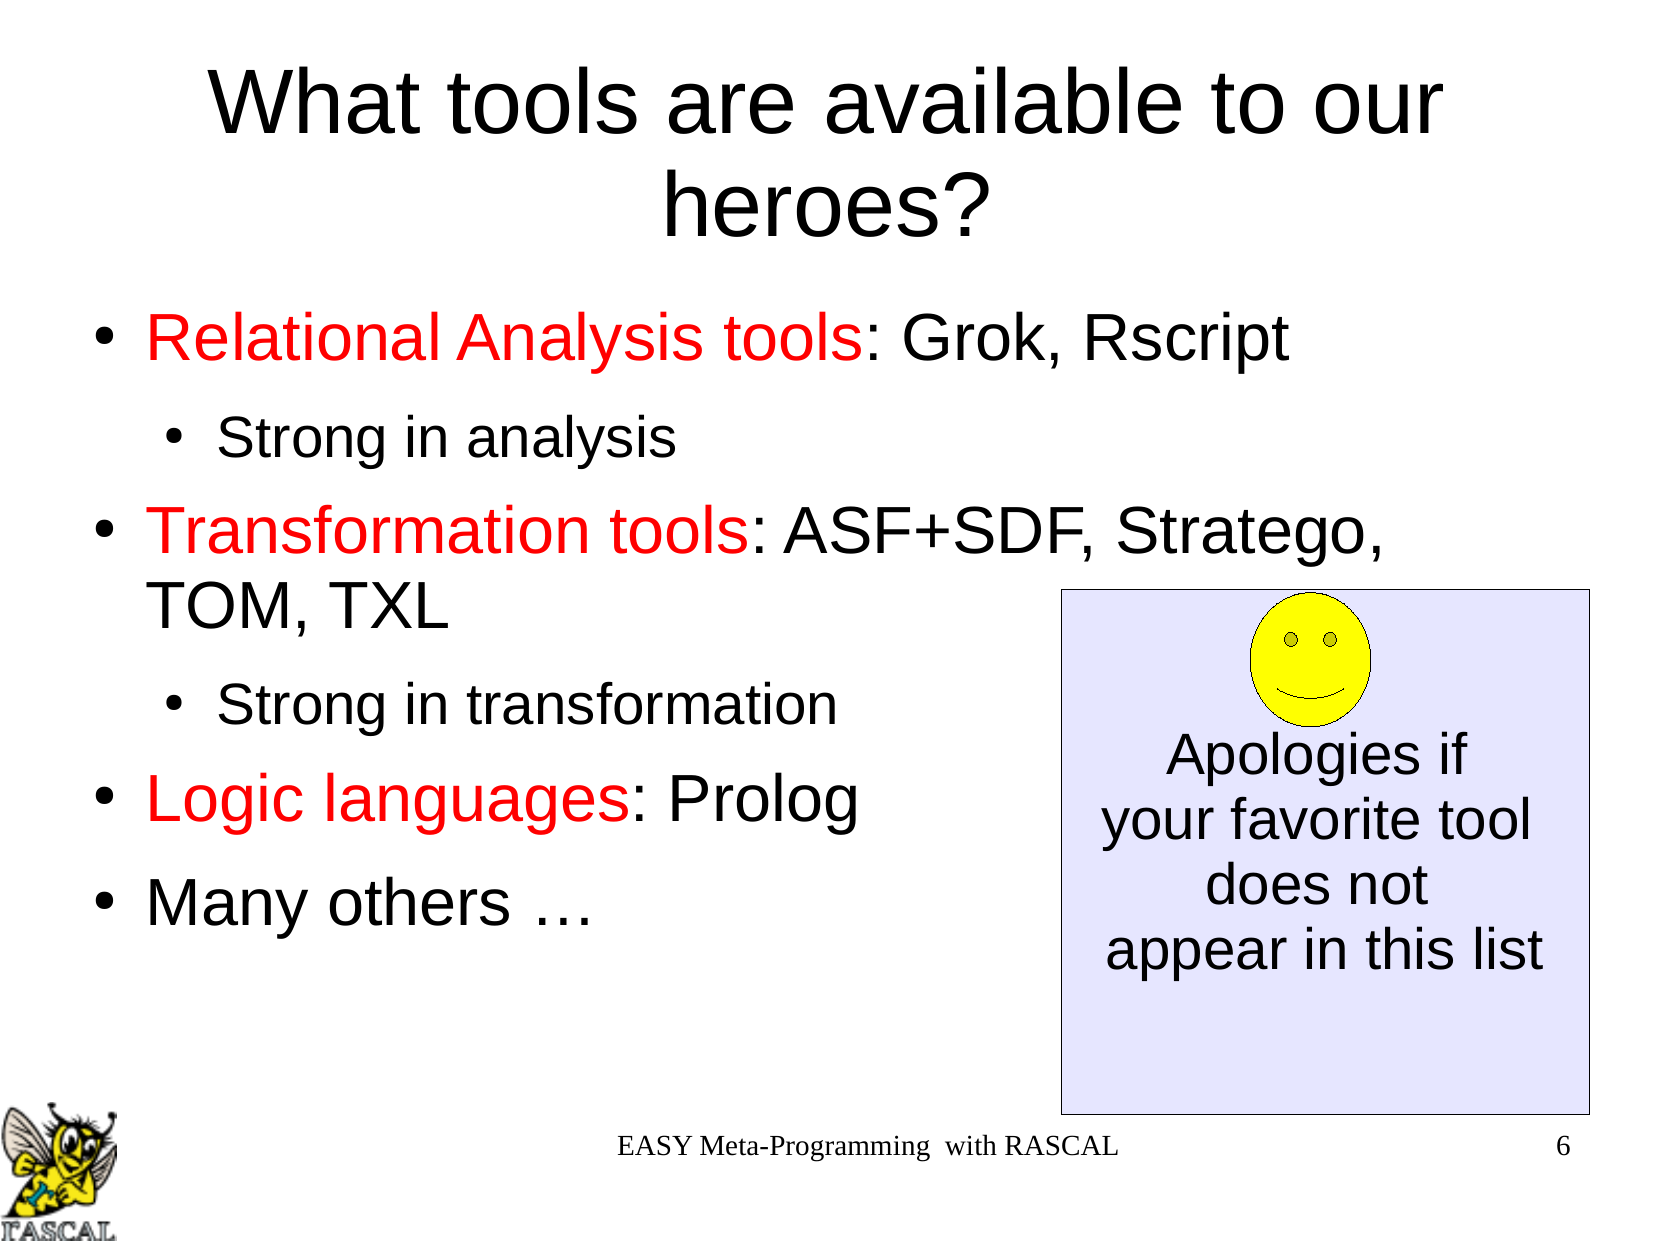

# What tools are available to our heroes?
Relational Analysis tools: Grok, Rscript
Strong in analysis
Transformation tools: ASF+SDF, Stratego, TOM, TXL
Strong in transformation
Logic languages: Prolog
Many others …
Apologies if
your favorite tool
does not
appear in this list
6